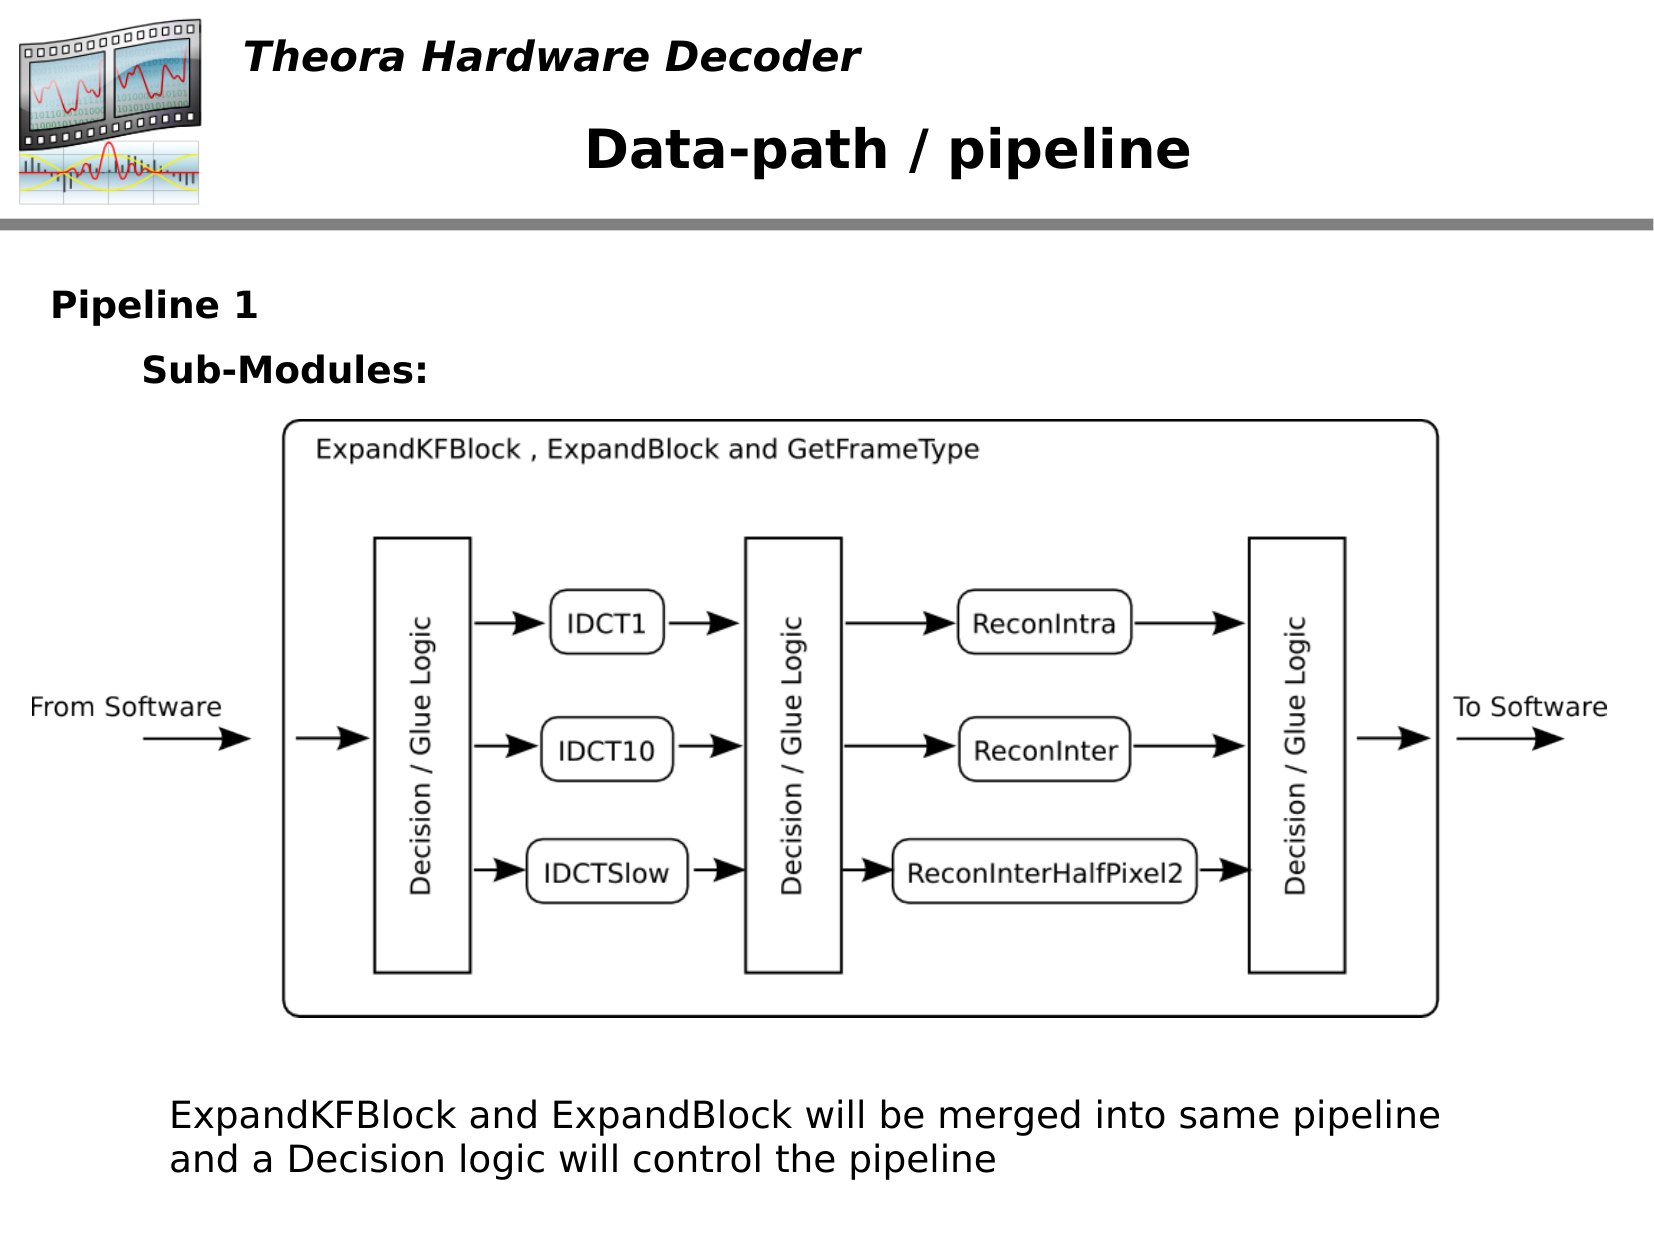

Theora Hardware Decoder
Data-path / pipeline
Pipeline 1
 Sub-Modules:
ExpandKFBlock and ExpandBlock will be merged into same pipeline
and a Decision logic will control the pipeline